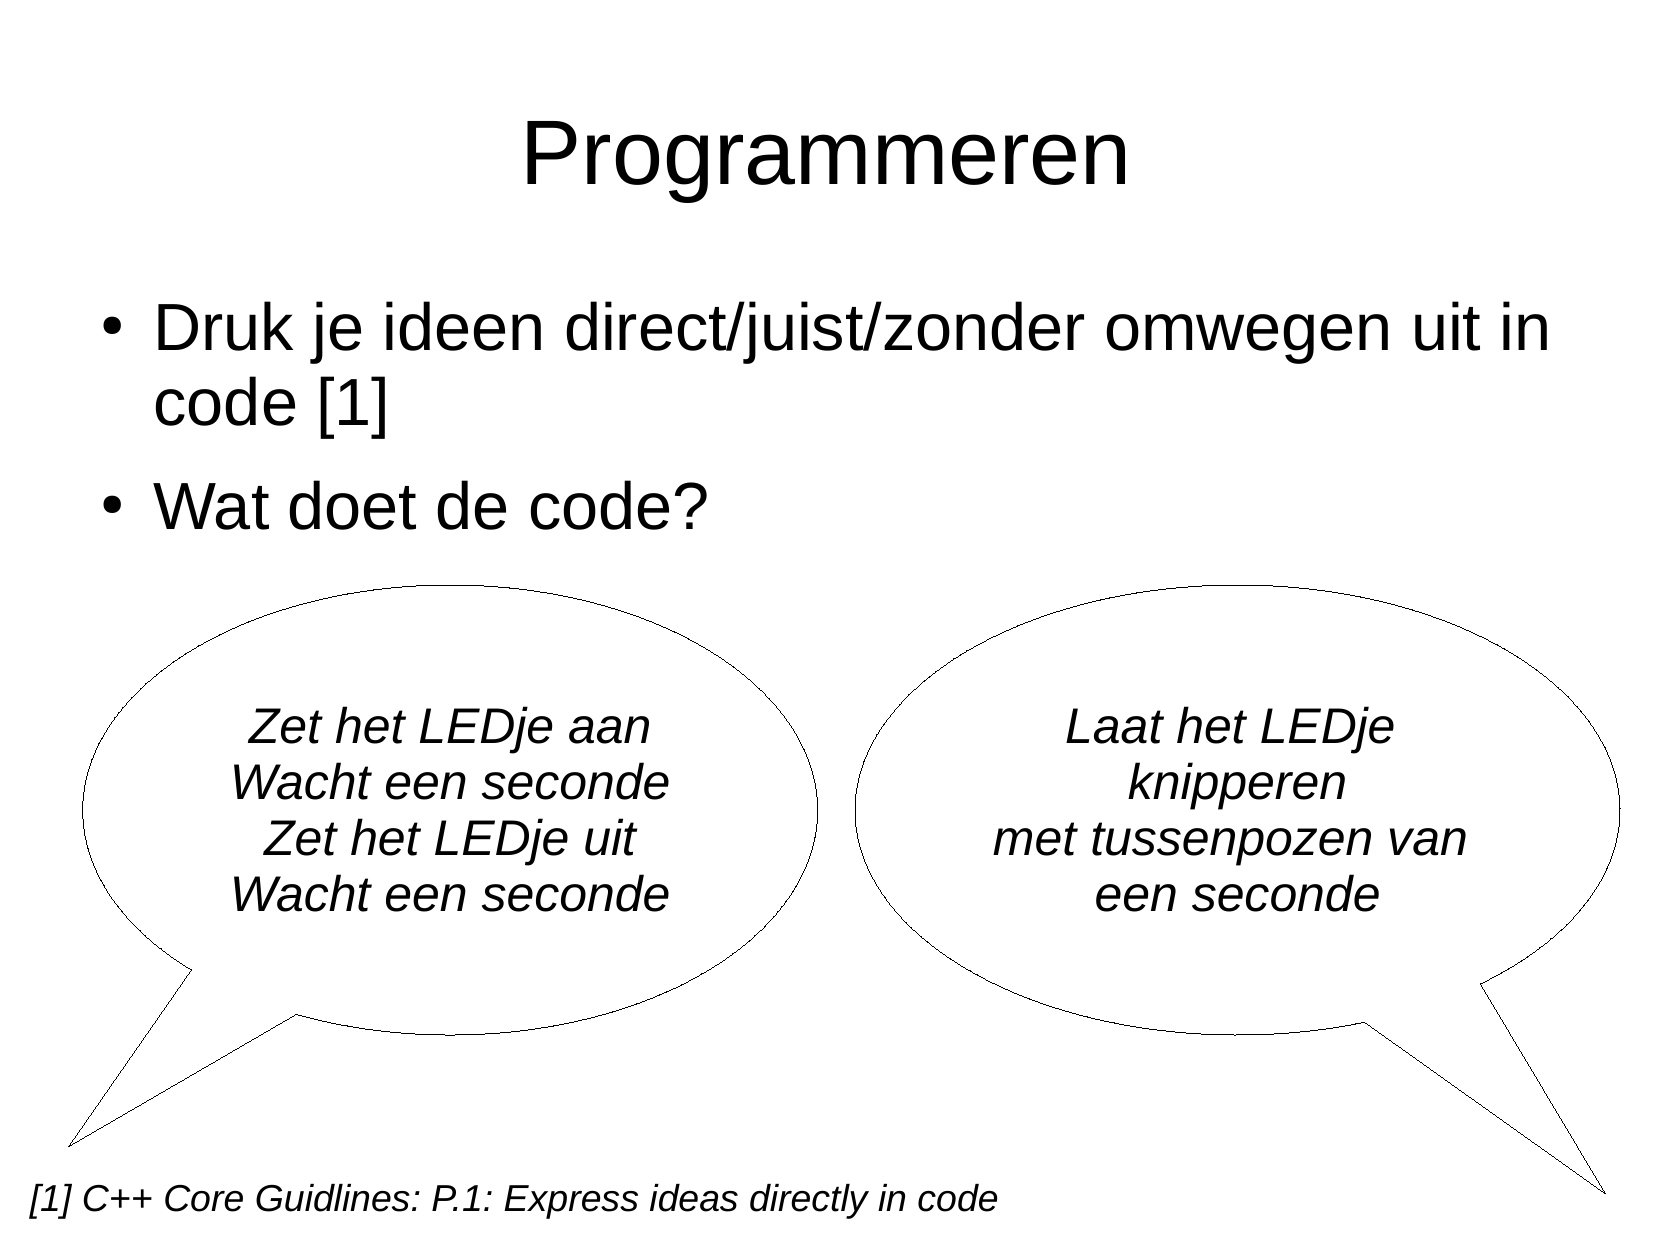

# Programmeren
Druk je ideen direct/juist/zonder omwegen uit in code [1]
Wat doet de code?
Zet het LEDje aan
Wacht een seconde
Zet het LEDje uit
Wacht een seconde
Laat het LEDje
knipperen
met tussenpozen van
een seconde
[1] C++ Core Guidlines: P.1: Express ideas directly in code